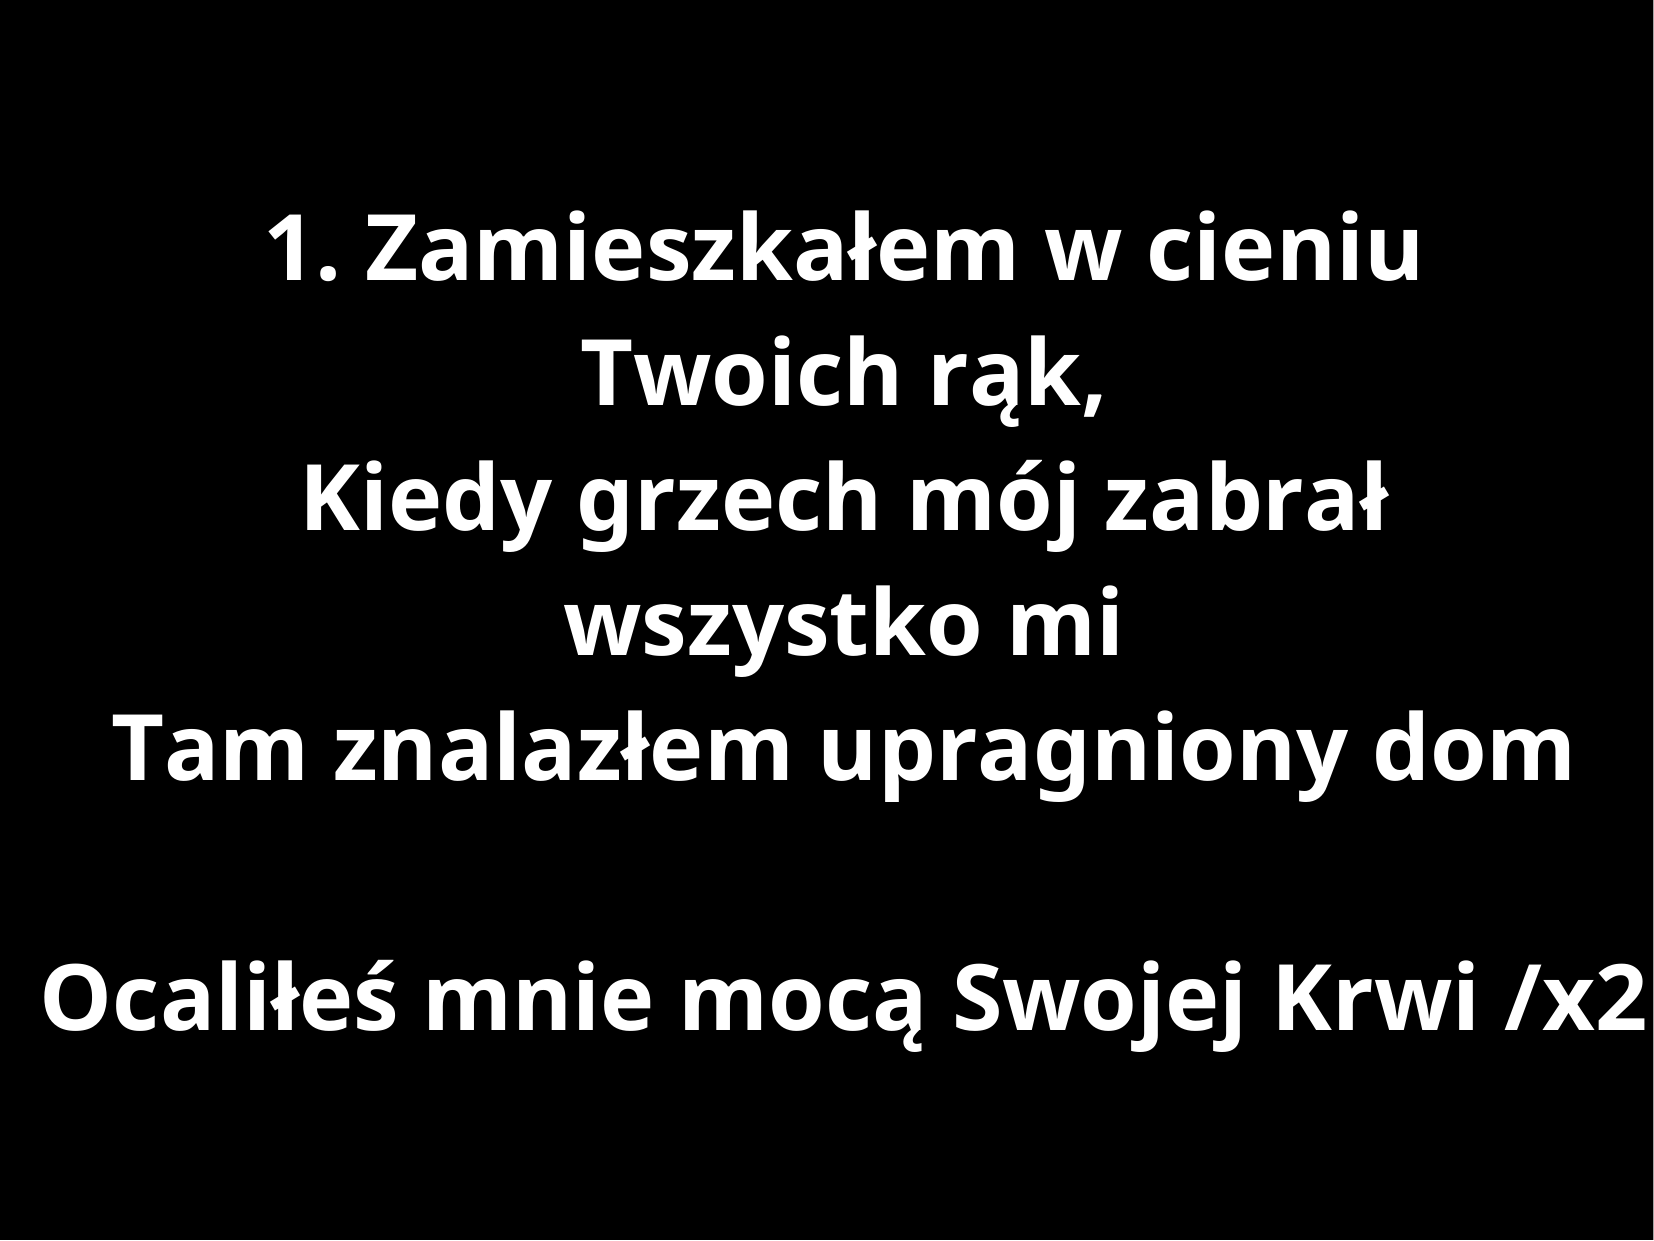

# 1. Zamieszkałem w cieniu
Twoich rąk,
Kiedy grzech mój zabrał
wszystko mi
Tam znalazłem upragniony dom
Ocaliłeś mnie mocą Swojej Krwi /x2